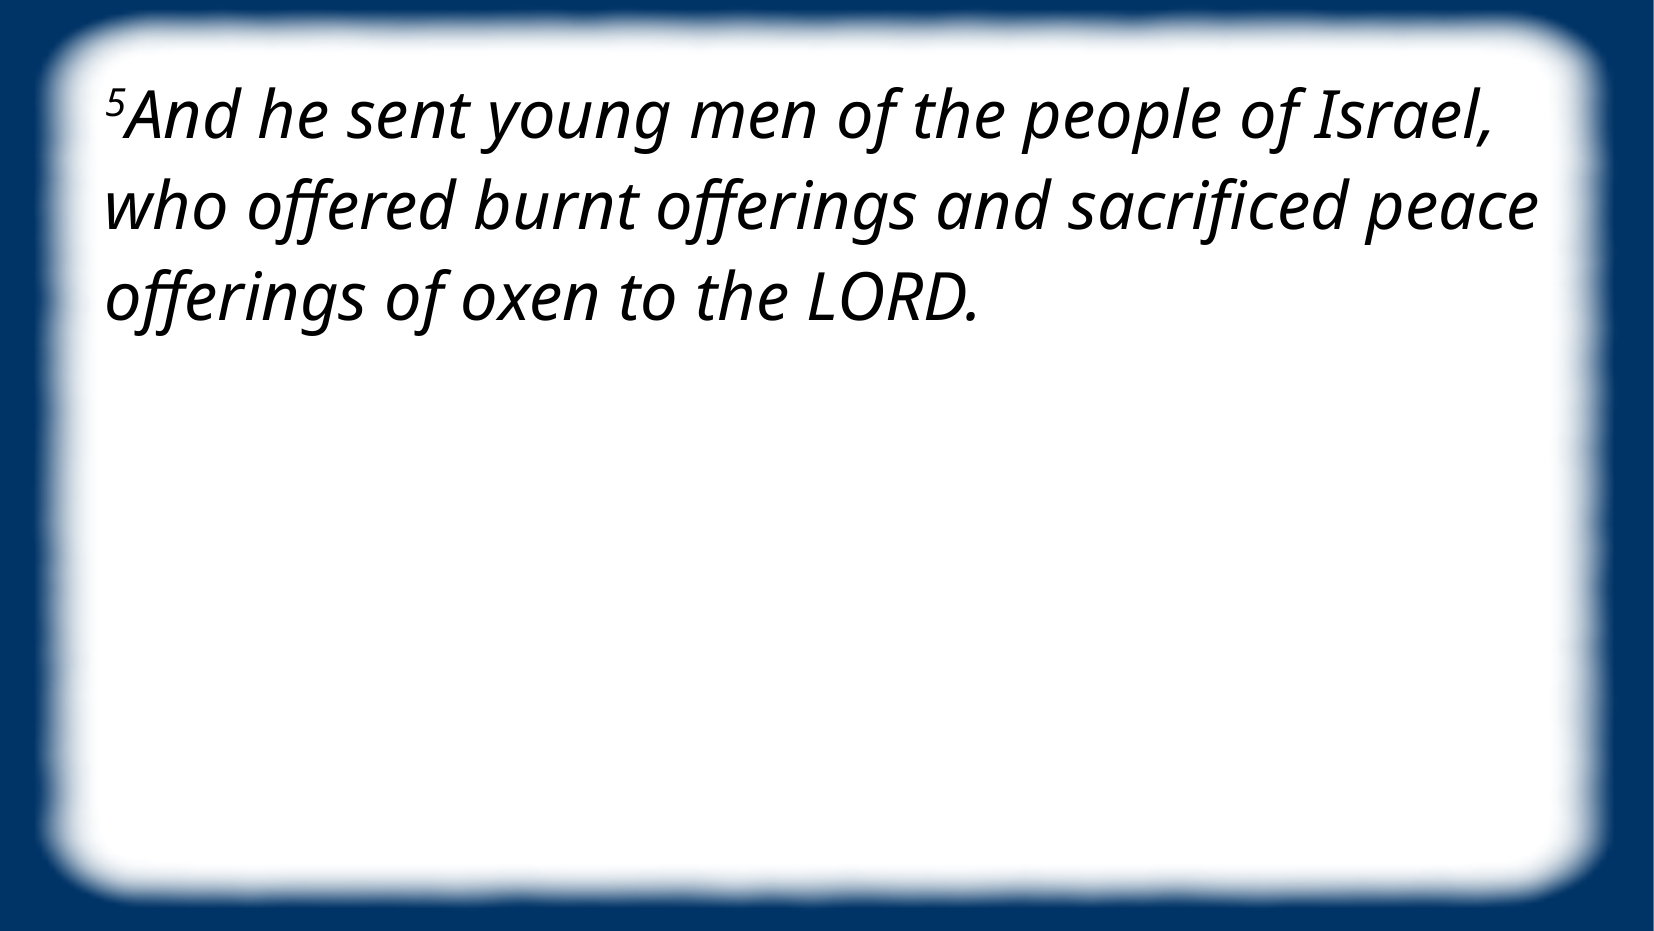

5And he sent young men of the people of Israel, who offered burnt offerings and sacrificed peace offerings of oxen to the LORD.